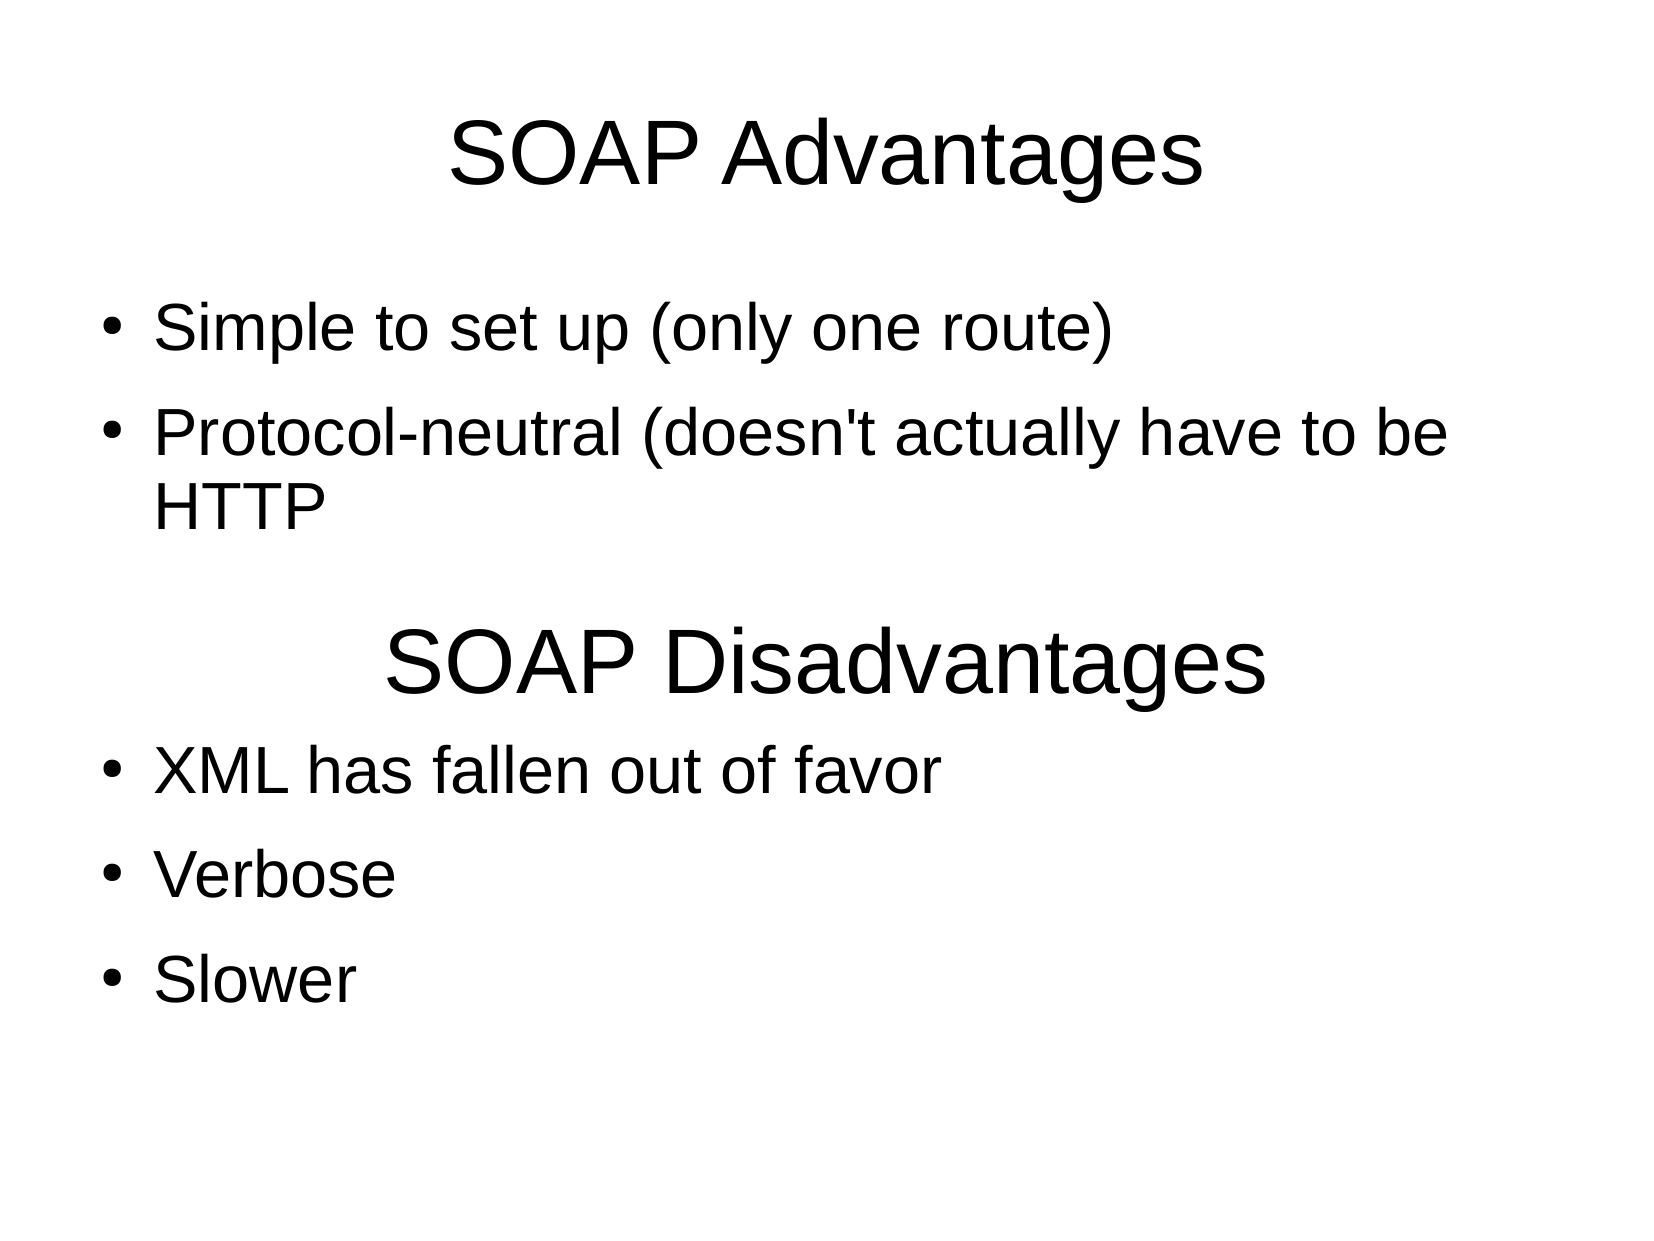

# SOAP Advantages
Simple to set up (only one route)
Protocol-neutral (doesn't actually have to be HTTP
SOAP Disadvantages
XML has fallen out of favor
Verbose
Slower